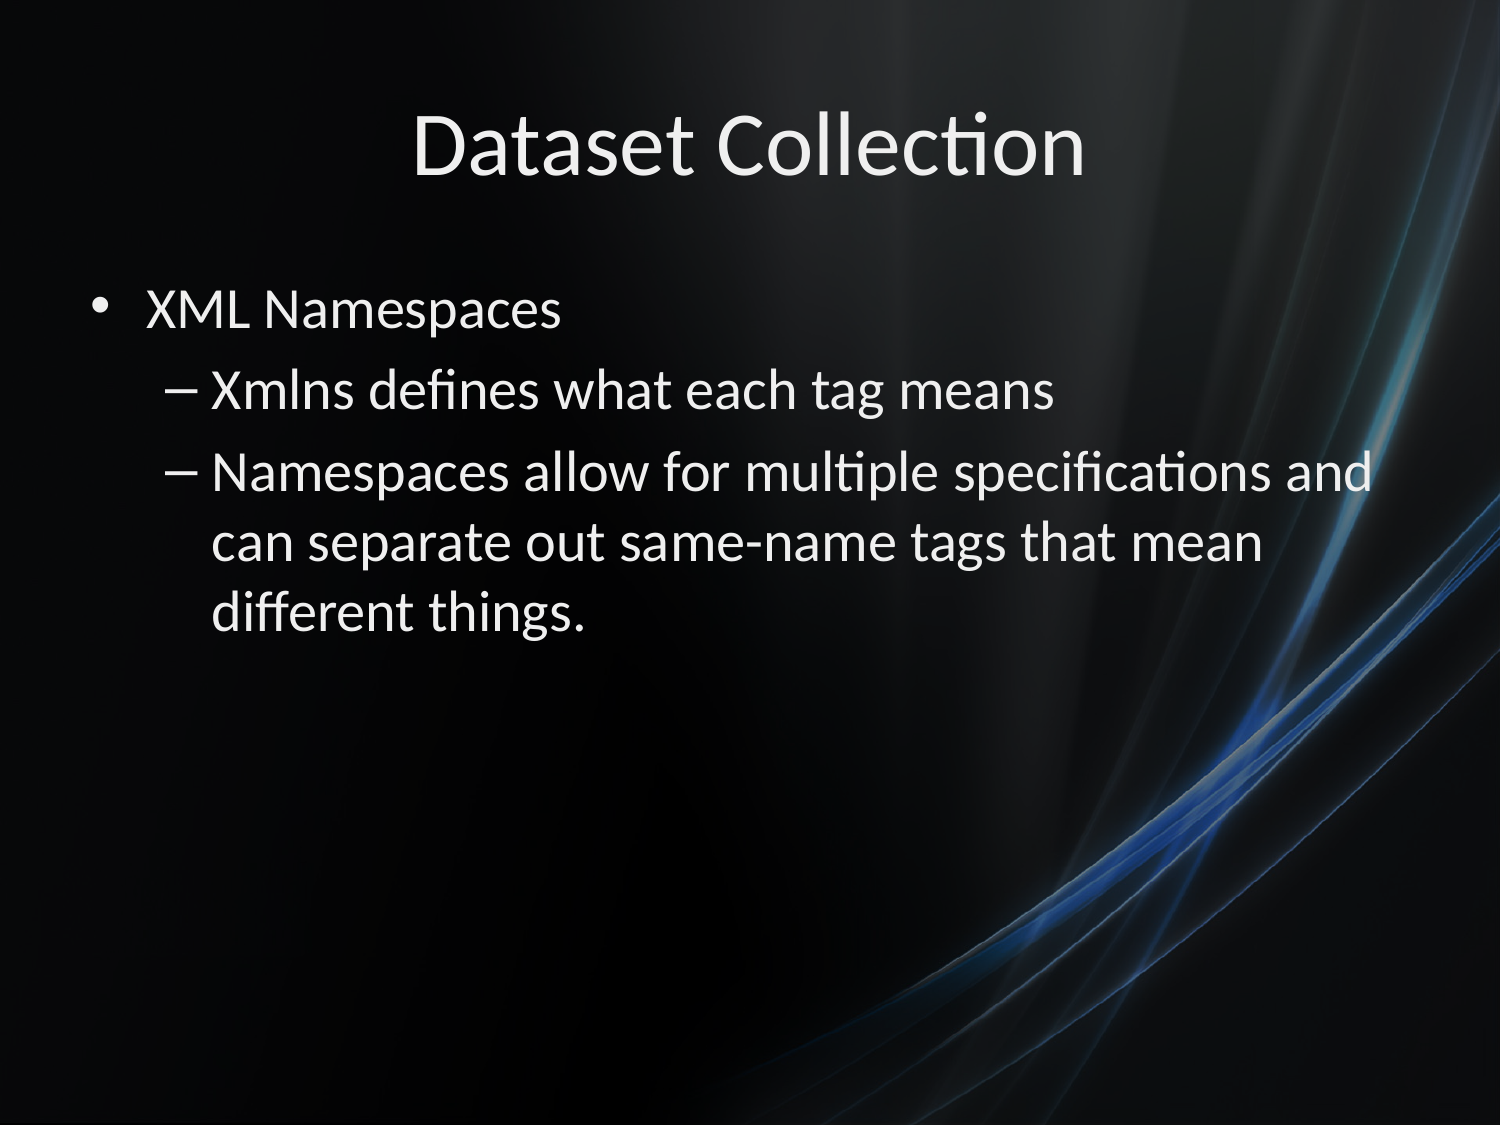

# Dataset Collection
XML Namespaces
Xmlns defines what each tag means
Namespaces allow for multiple specifications and can separate out same-name tags that mean different things.